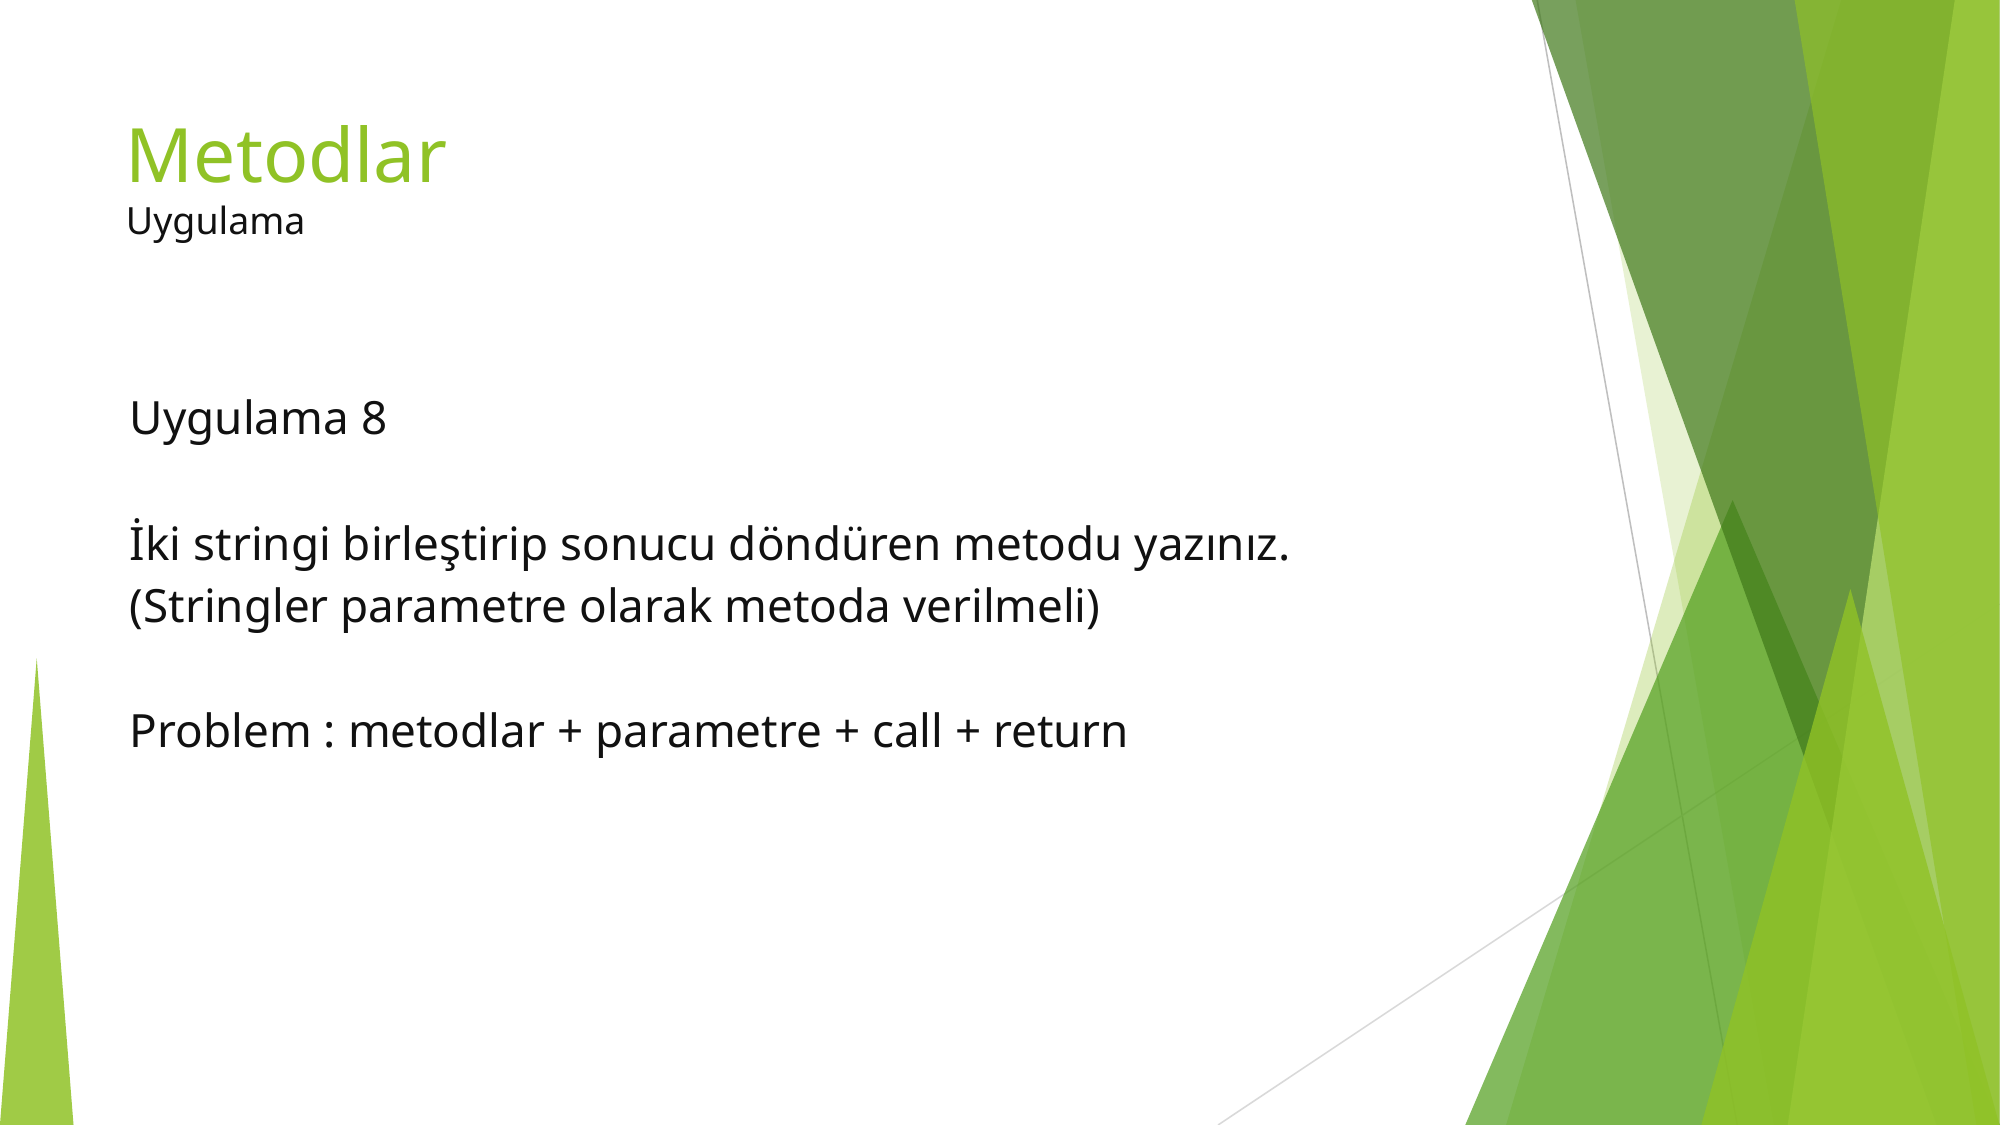

# Metodlar Uygulama
Uygulama 8
İki stringi birleştirip sonucu döndüren metodu yazınız. (Stringler parametre olarak metoda verilmeli)
Problem : metodlar + parametre + call + return